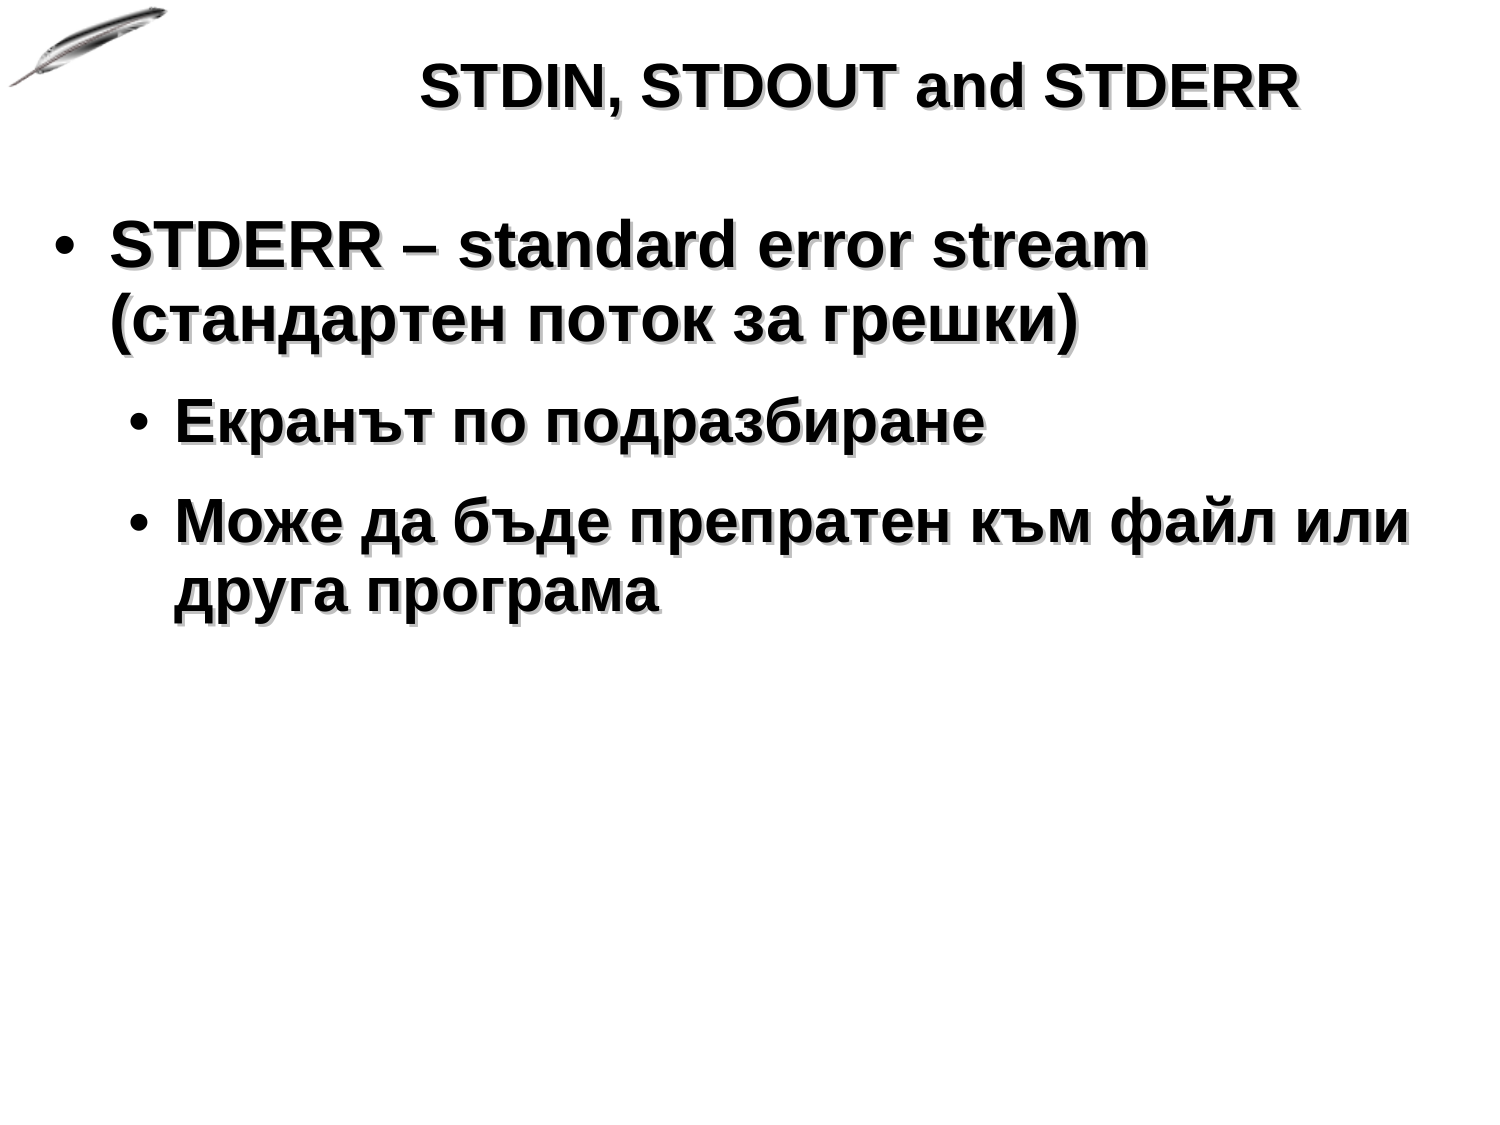

# STDIN, STDOUT and STDERR
STDERR – standard error stream (стандартен поток за грешки)
Екранът по подразбиране
Може да бъде препратен към файл или друга програма